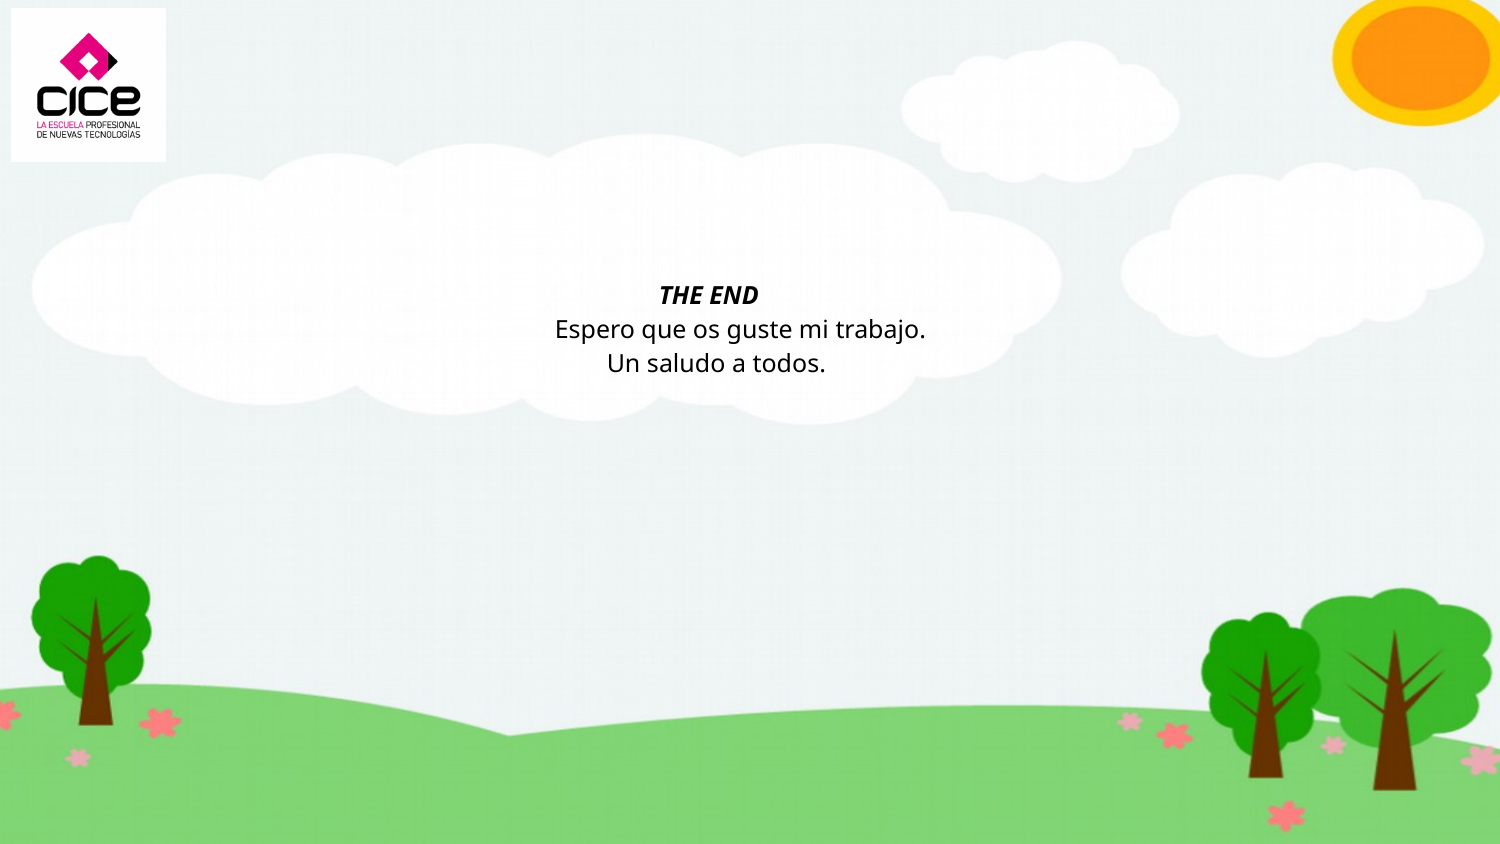

THE END
Espero que os guste mi trabajo.
 Un saludo a todos.